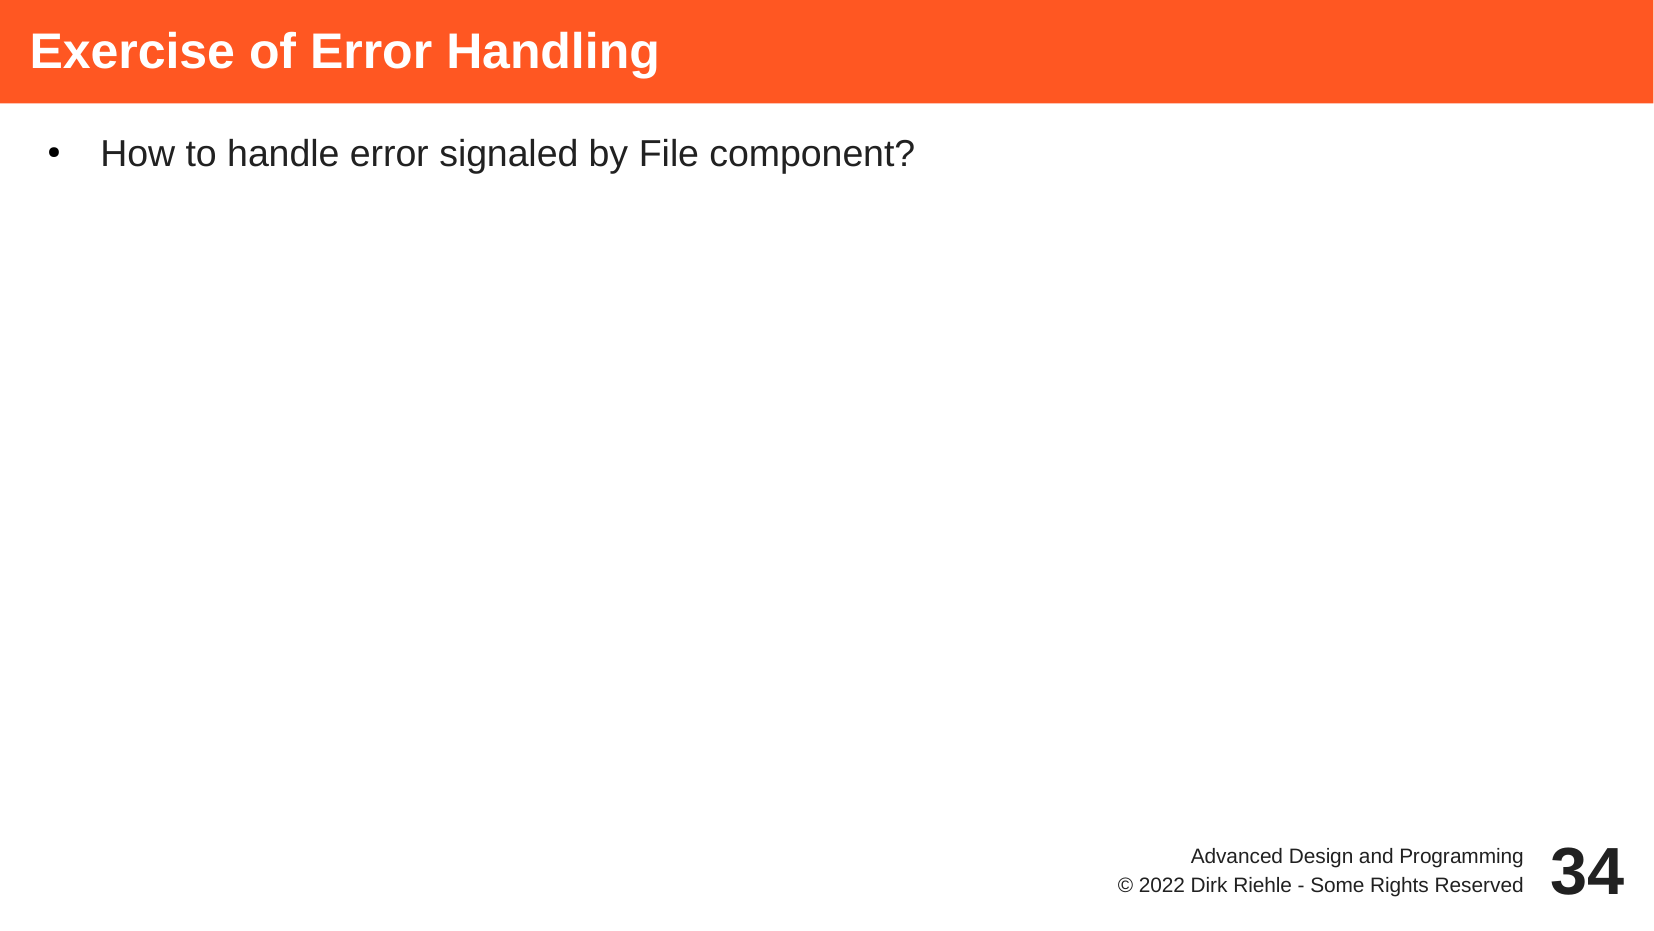

# Exercise of Error Handling
How to handle error signaled by File component?
Advanced Design and Programming
34
© 2022 Dirk Riehle - Some Rights Reserved